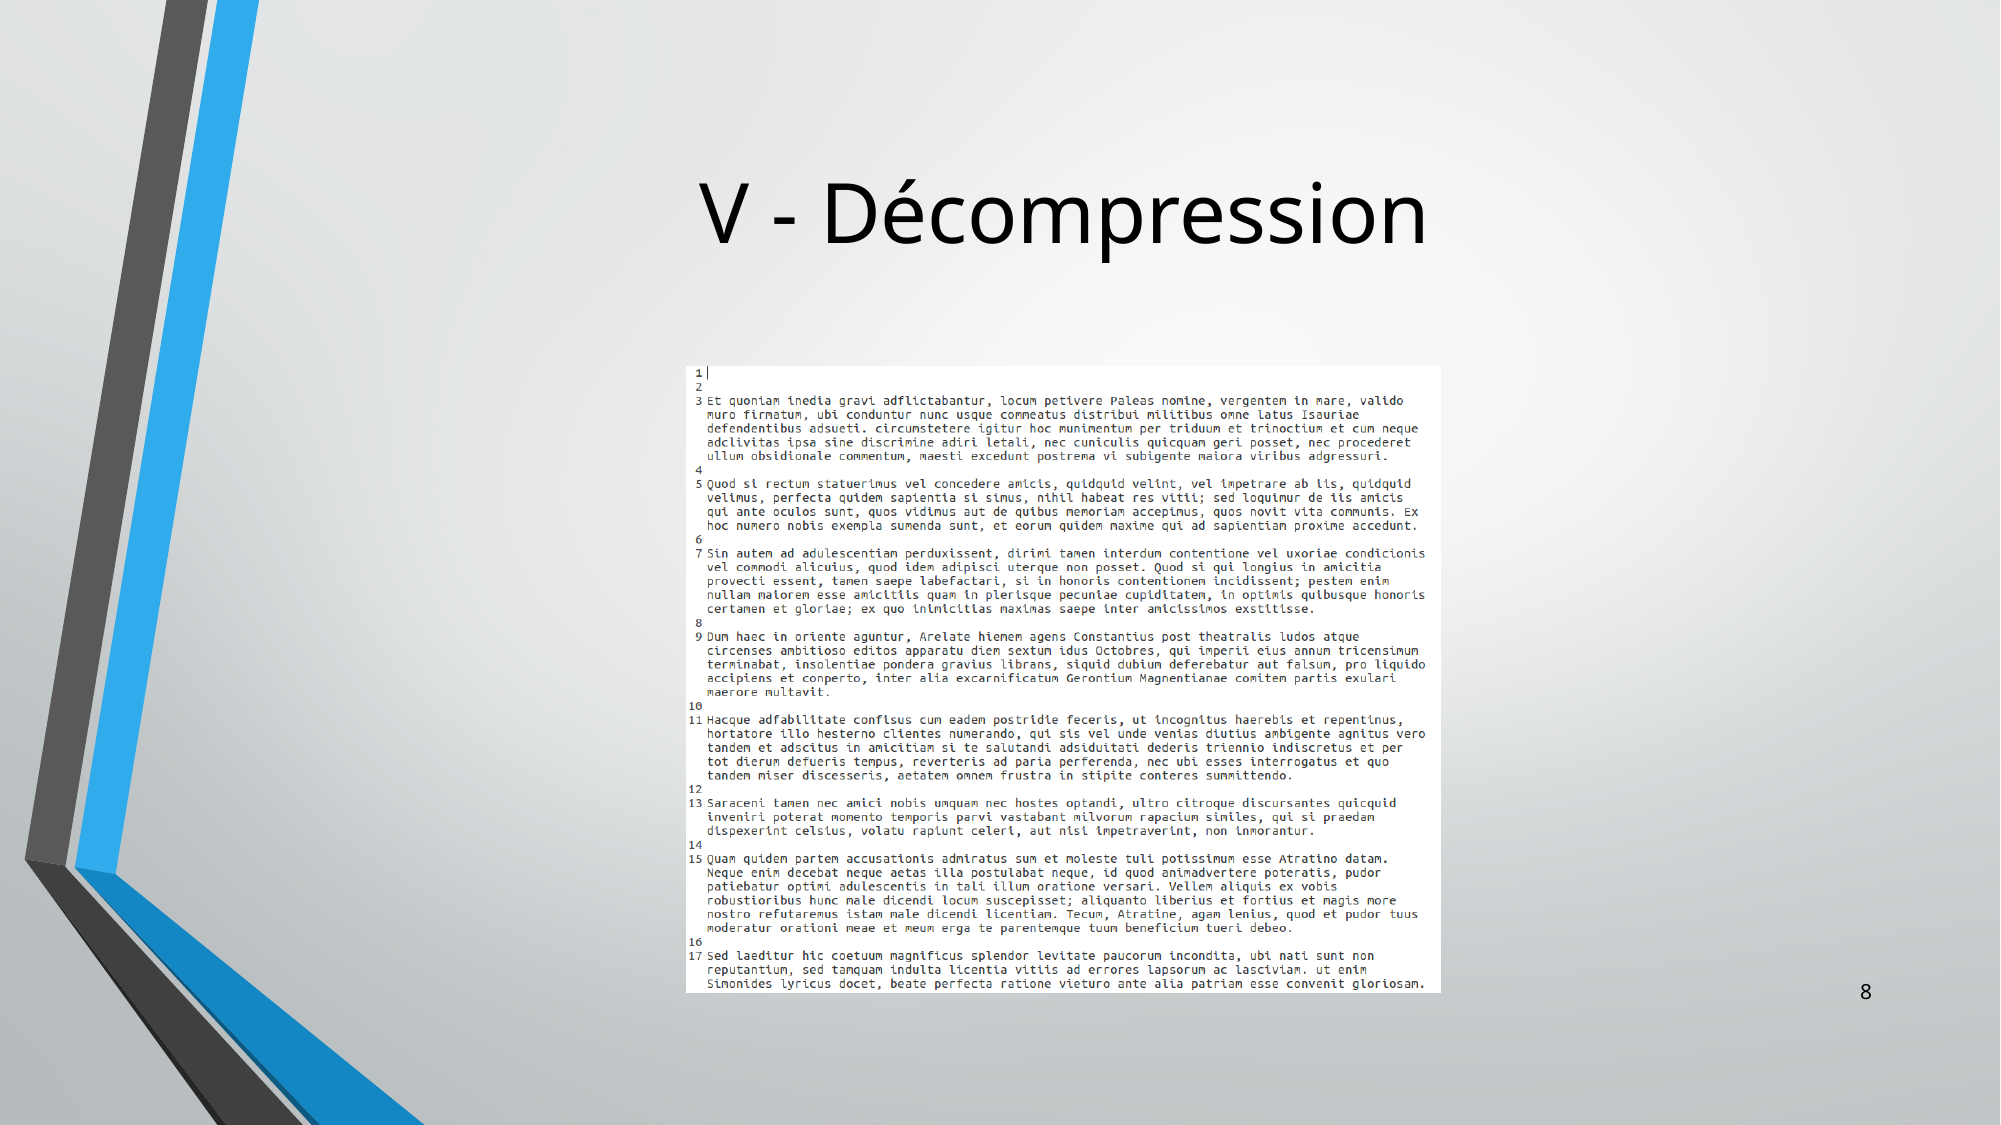

# V - Décompression
8
LP LL - Algorithme de Huffman